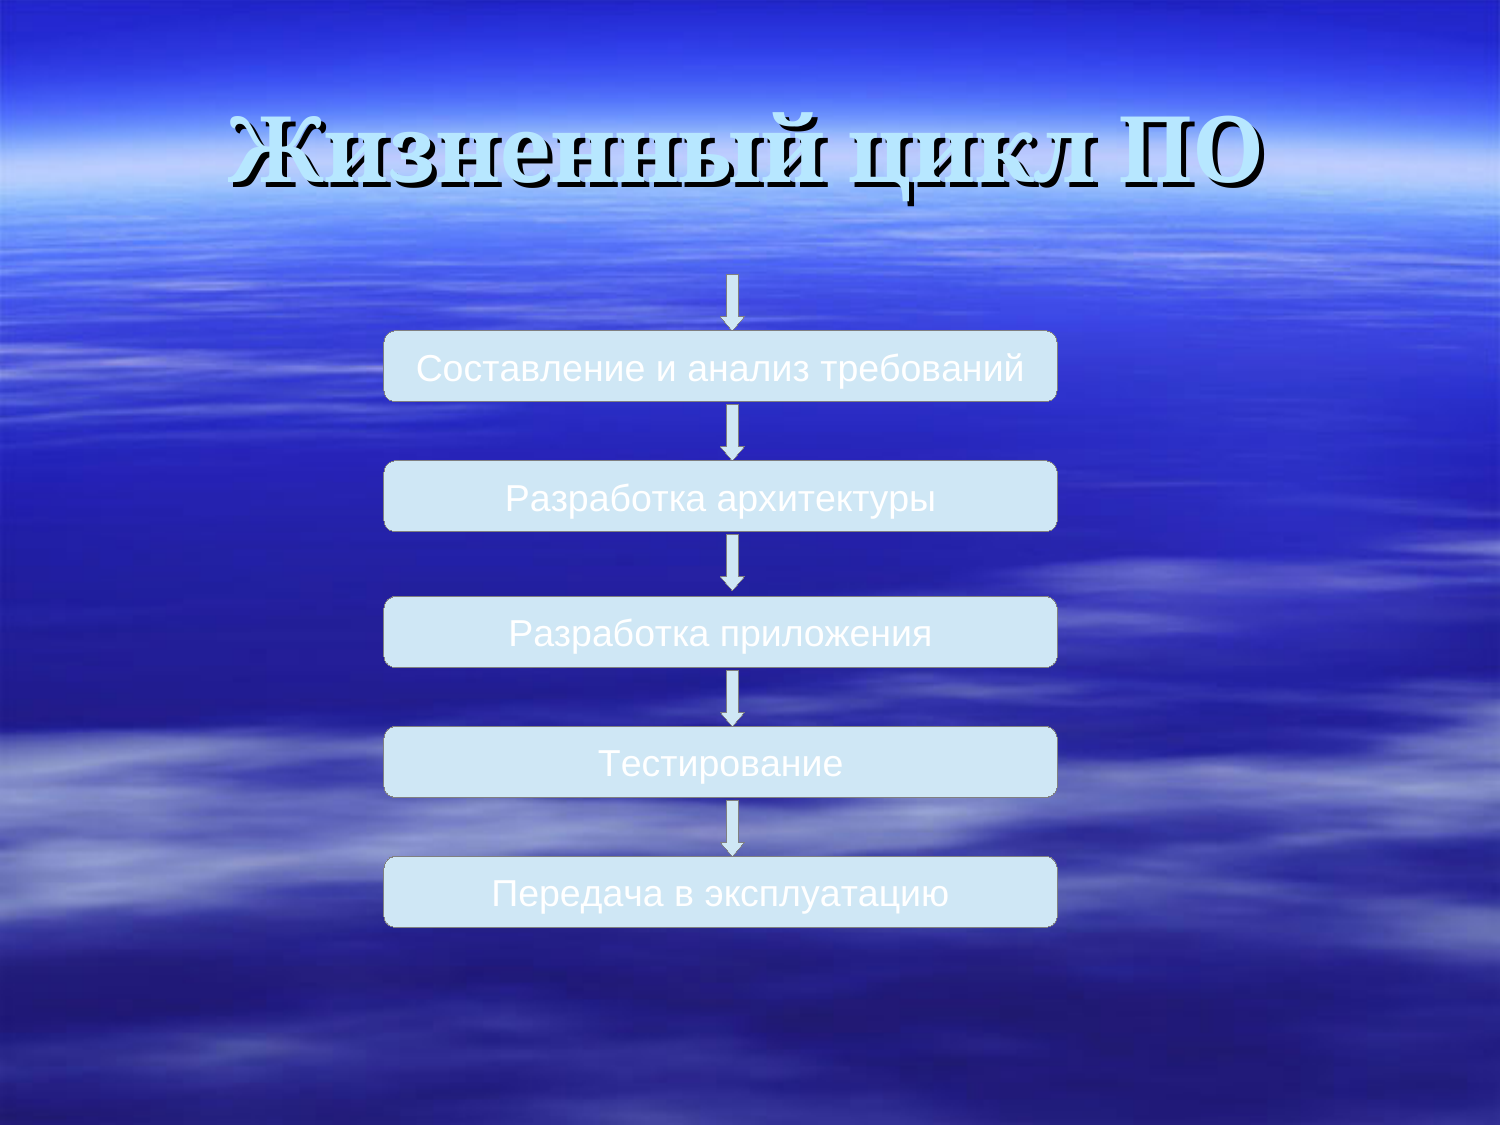

# Жизненный цикл ПО
Составление и анализ требований
Разработка архитектуры
Разработка приложения
Тестирование
Передача в эксплуатацию